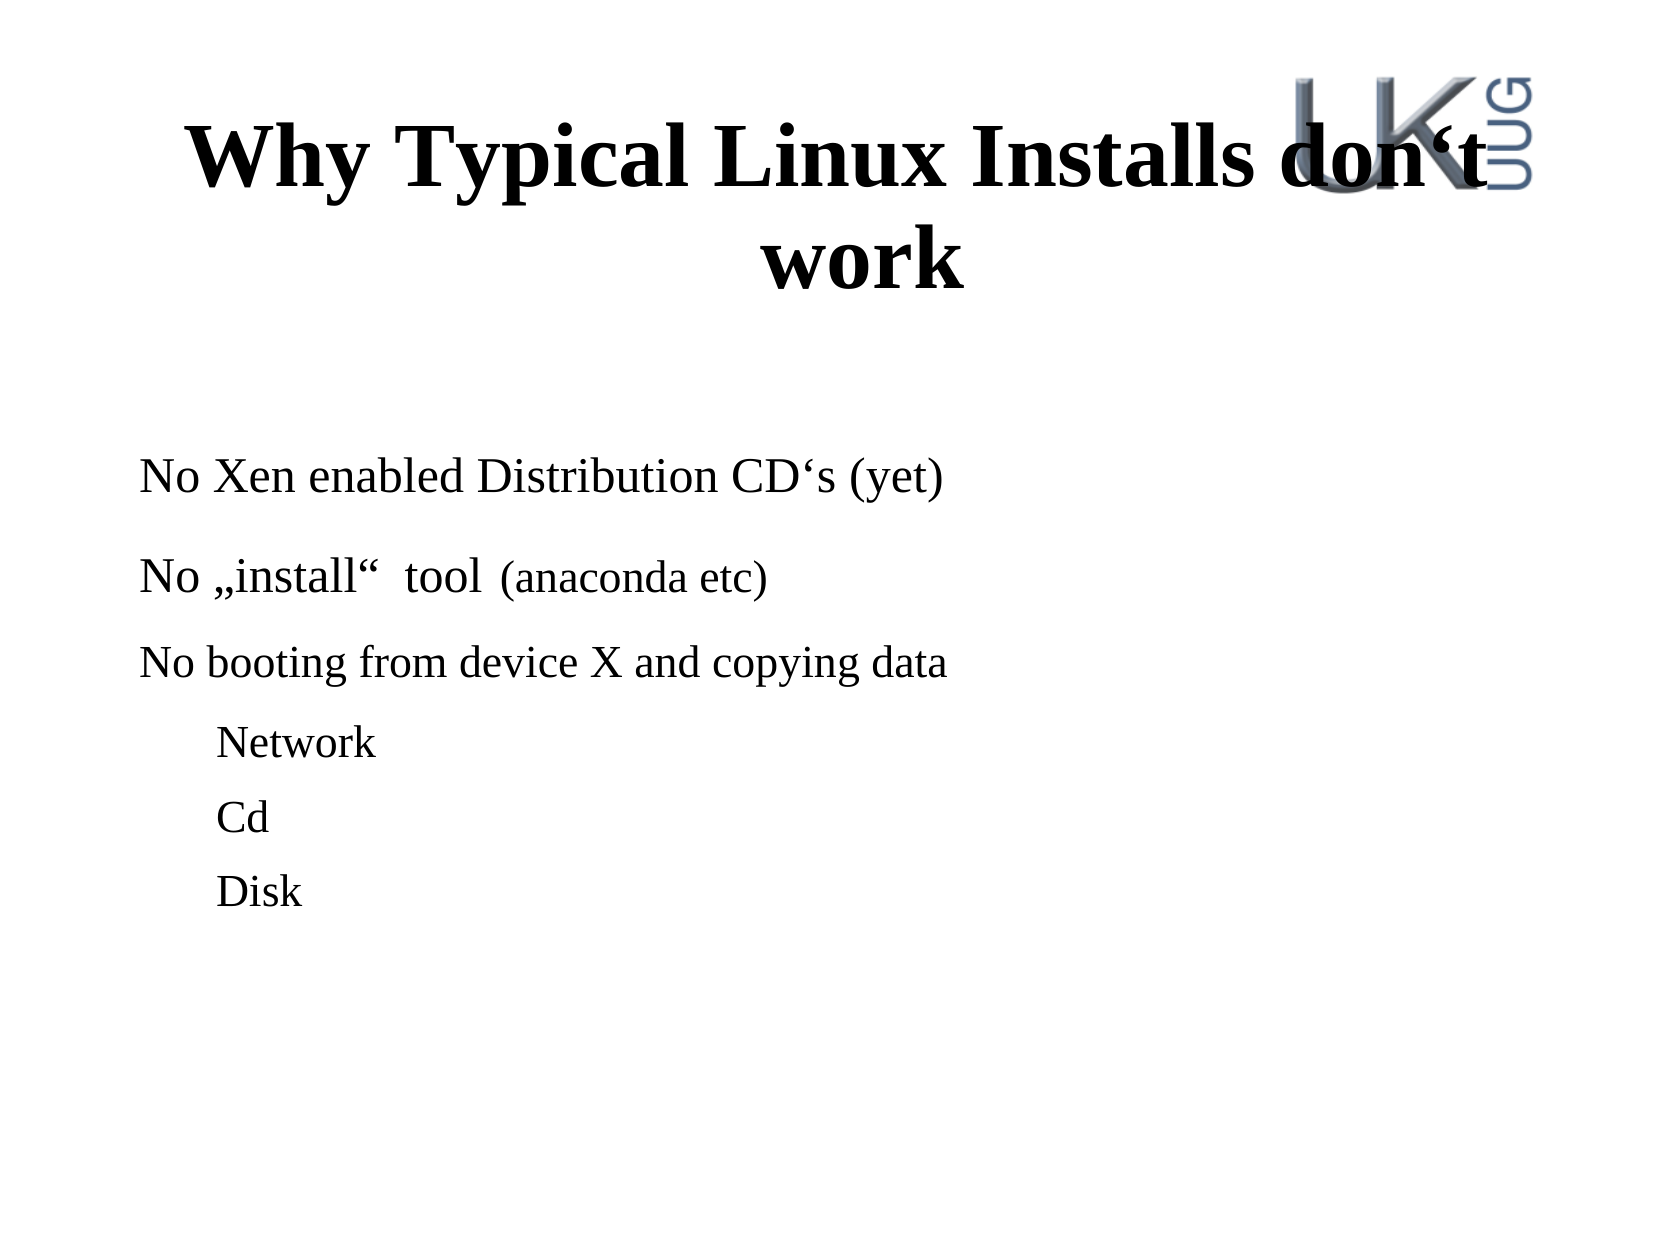

# Why Typical Linux Installs don‘t work
No Xen enabled Distribution CD‘s (yet)
No „install“ tool (anaconda etc)
No booting from device X and copying data
Network
Cd
Disk